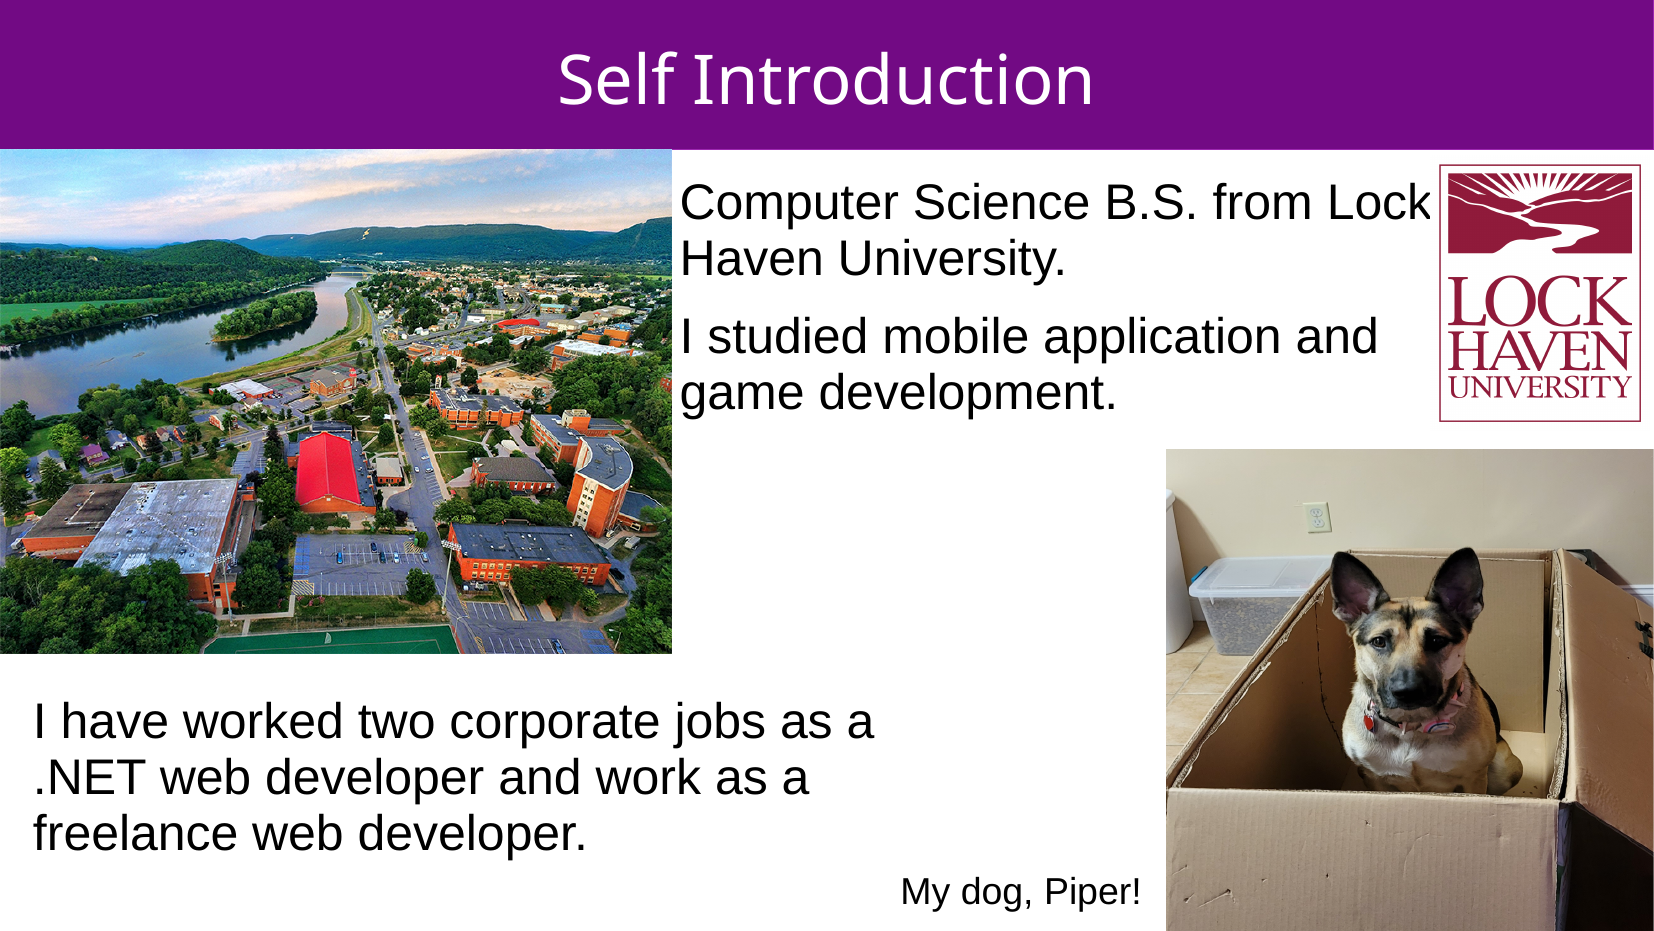

# Self Introduction
Computer Science B.S. from Lock Haven University.
I studied mobile application and game development.
I have worked two corporate jobs as a
.NET web developer and work as a
freelance web developer.
My dog, Piper!